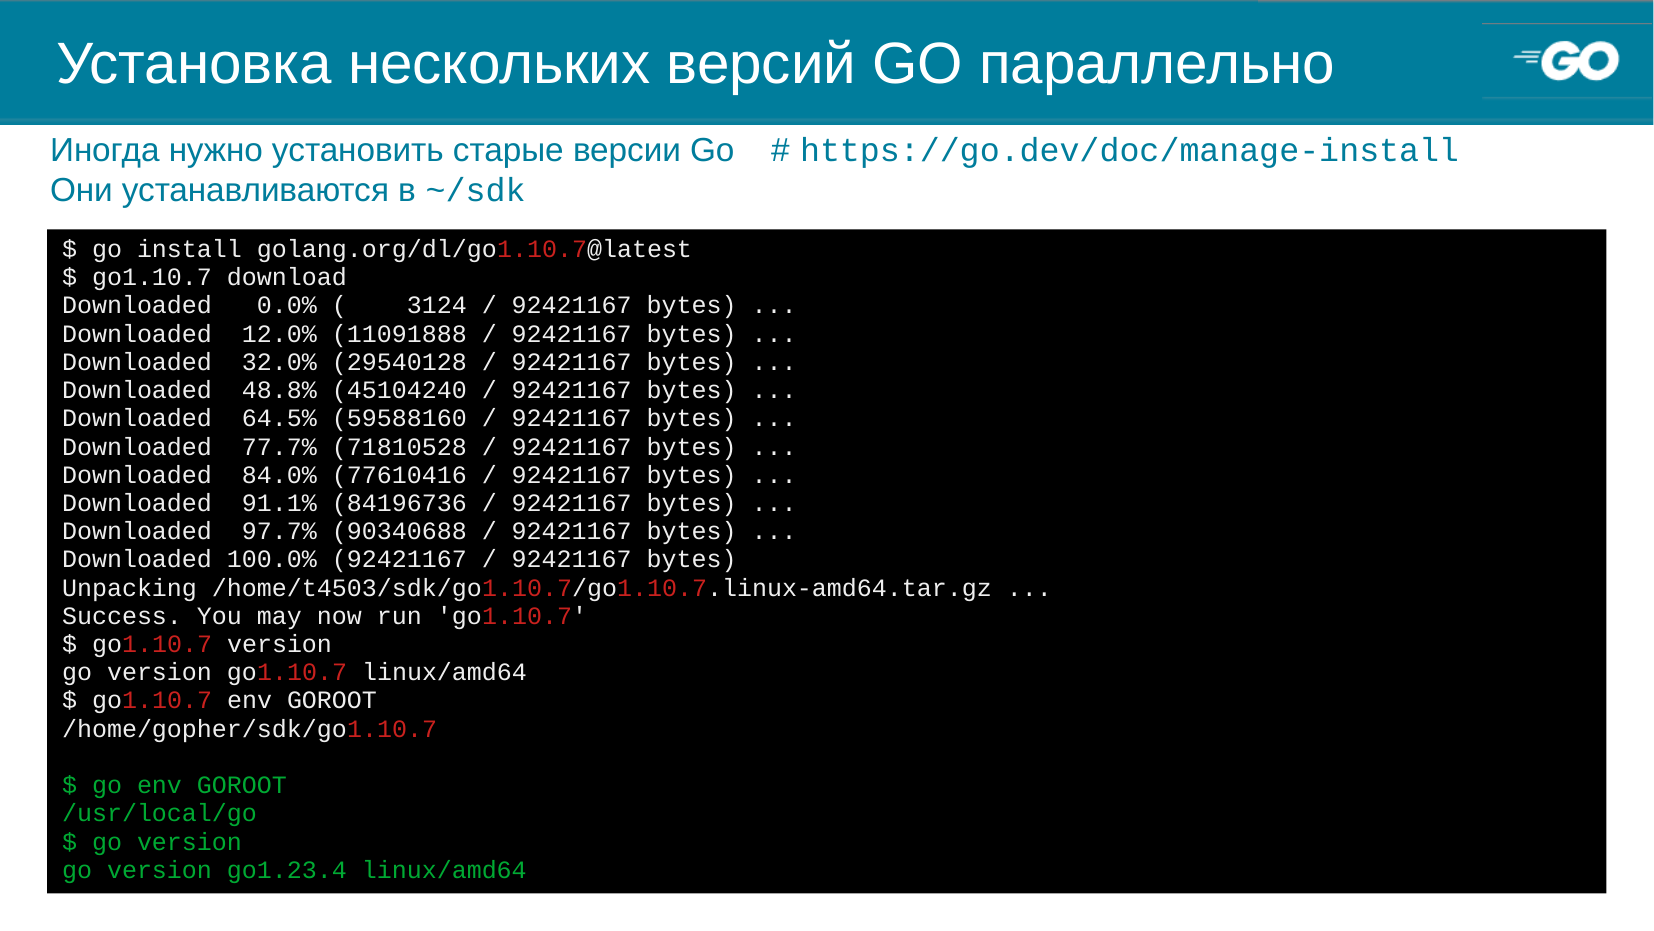

Установка нескольких версий GO параллельно
Иногда нужно установить старые версии Go # https://go.dev/doc/manage-install
Они устанавливаются в ~/sdk
$ go install golang.org/dl/go1.10.7@latest
$ go1.10.7 download
Downloaded 0.0% ( 3124 / 92421167 bytes) ...
Downloaded 12.0% (11091888 / 92421167 bytes) ...
Downloaded 32.0% (29540128 / 92421167 bytes) ...
Downloaded 48.8% (45104240 / 92421167 bytes) ...
Downloaded 64.5% (59588160 / 92421167 bytes) ...
Downloaded 77.7% (71810528 / 92421167 bytes) ...
Downloaded 84.0% (77610416 / 92421167 bytes) ...
Downloaded 91.1% (84196736 / 92421167 bytes) ...
Downloaded 97.7% (90340688 / 92421167 bytes) ...
Downloaded 100.0% (92421167 / 92421167 bytes)
Unpacking /home/t4503/sdk/go1.10.7/go1.10.7.linux-amd64.tar.gz ...
Success. You may now run 'go1.10.7'
$ go1.10.7 version
go version go1.10.7 linux/amd64
$ go1.10.7 env GOROOT
/home/gopher/sdk/go1.10.7
$ go env GOROOT
/usr/local/go
$ go version
go version go1.23.4 linux/amd64